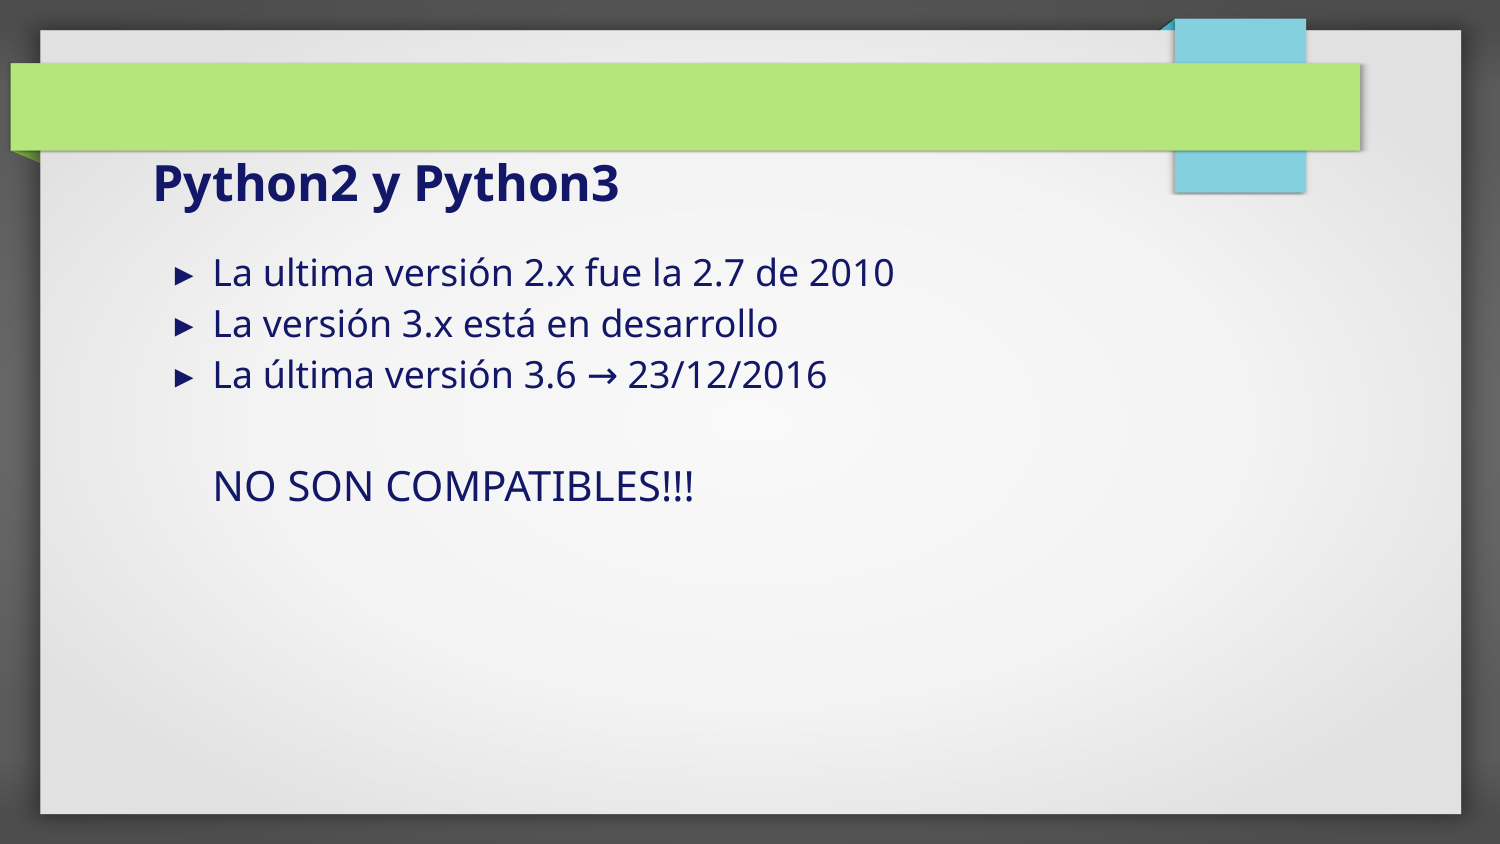

# Python2 y Python3
La ultima versión 2.x fue la 2.7 de 2010
La versión 3.x está en desarrollo
La última versión 3.6 → 23/12/2016
NO SON COMPATIBLES!!!